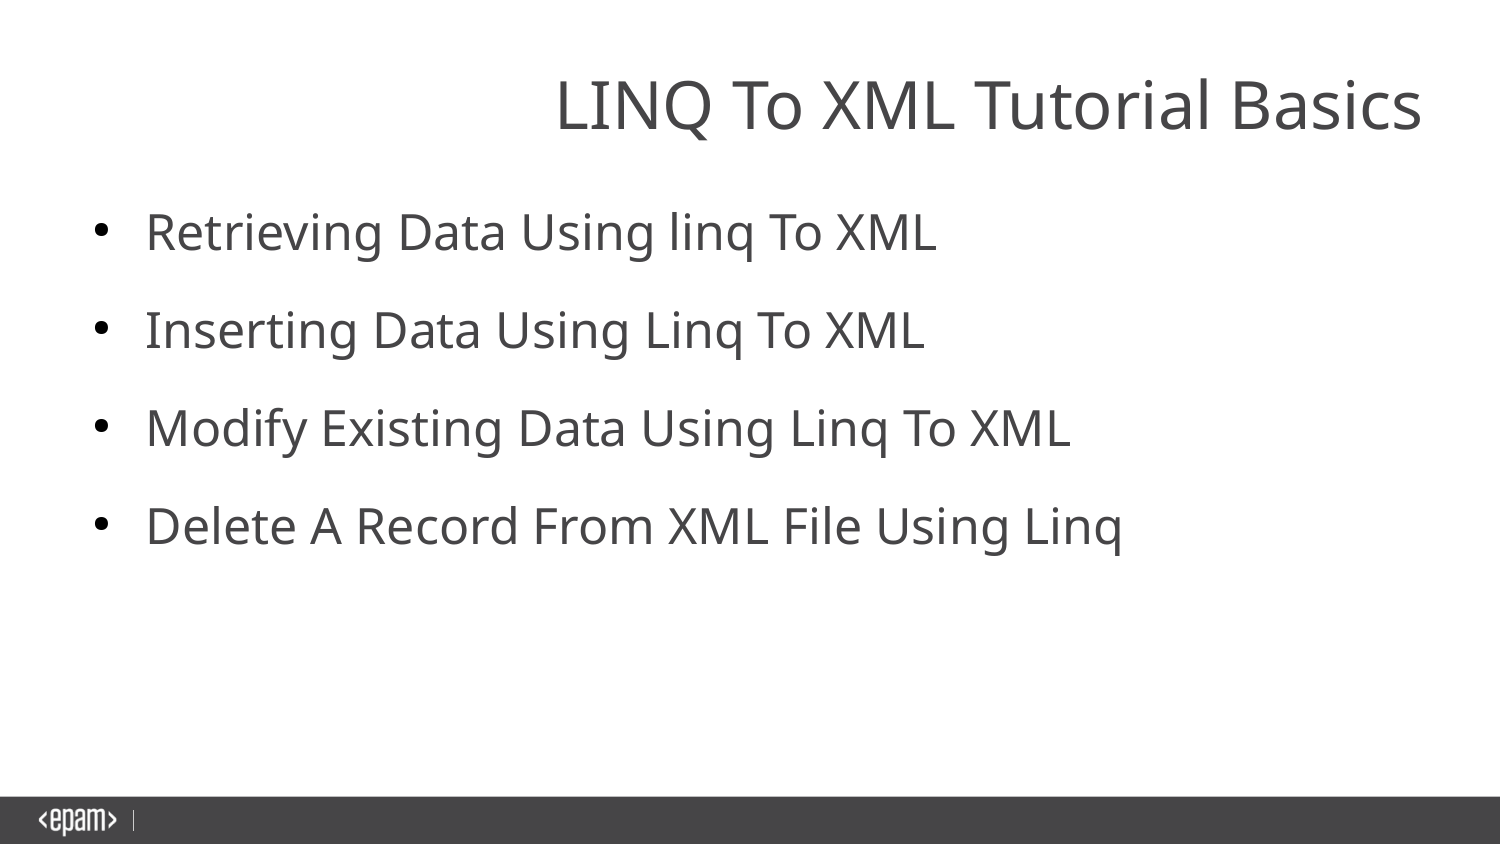

# LINQ To XML Tutorial Basics
Retrieving Data Using linq To XML
Inserting Data Using Linq To XML
Modify Existing Data Using Linq To XML
Delete A Record From XML File Using Linq